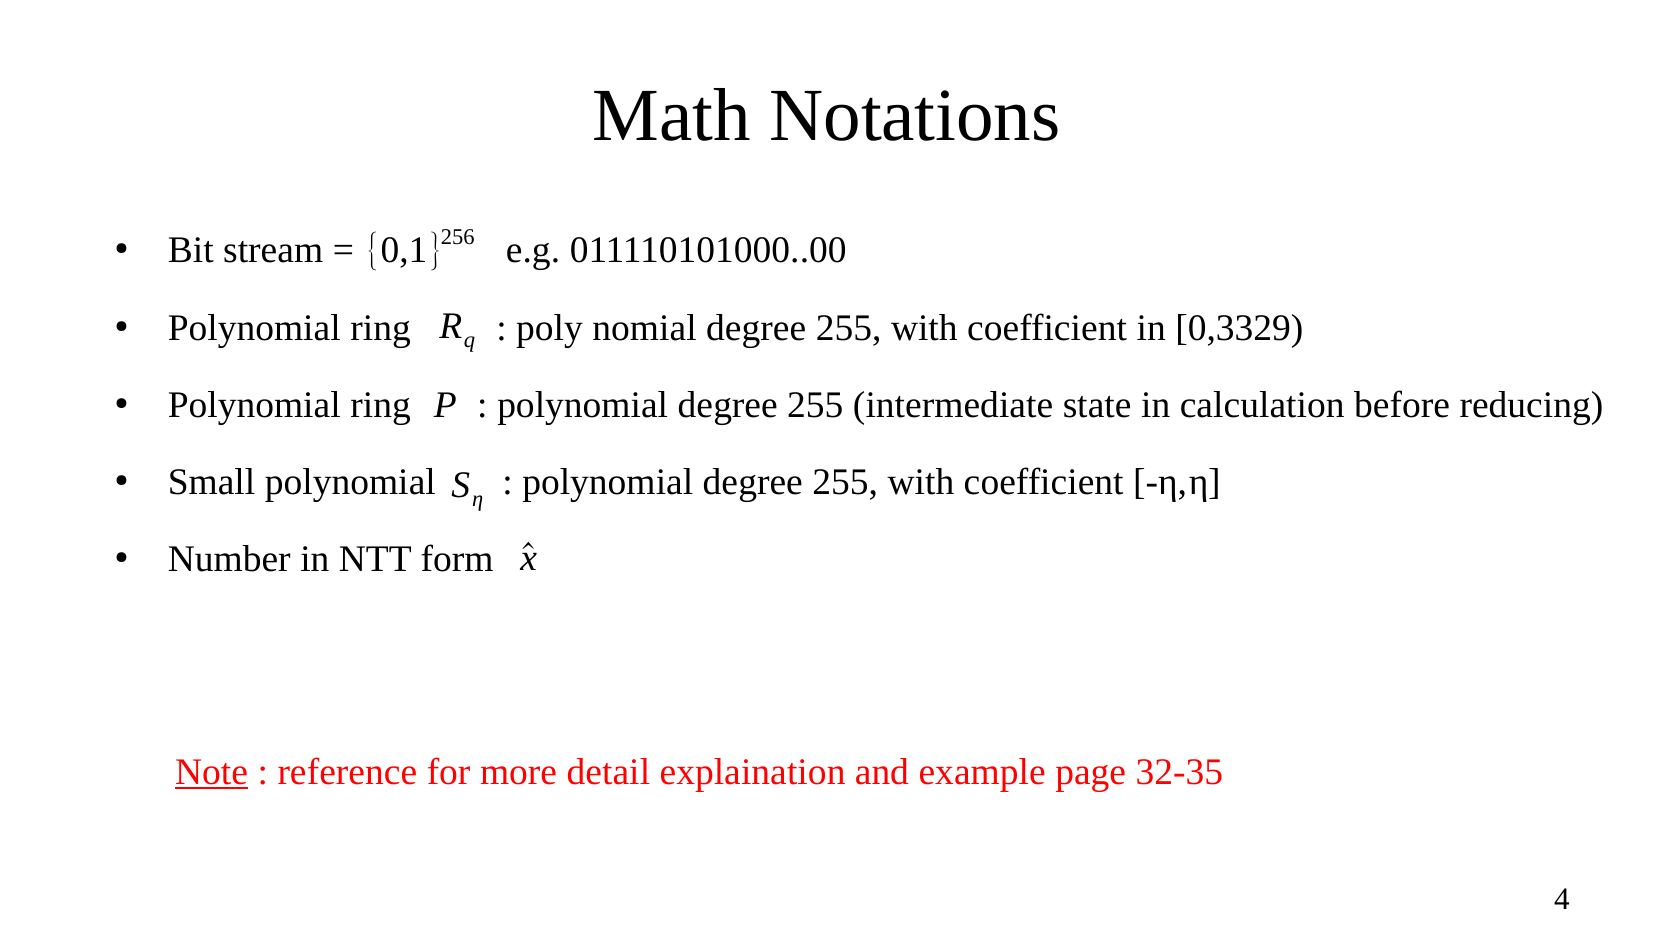

# Math Notations
Bit stream = e.g. 011110101000..00
Polynomial ring : poly nomial degree 255, with coefficient in [0,3329)
Polynomial ring : polynomial degree 255 (intermediate state in calculation before reducing)
Small polynomial : polynomial degree 255, with coefficient [-η,η]
Number in NTT form
Note : reference for more detail explaination and example page 32-35